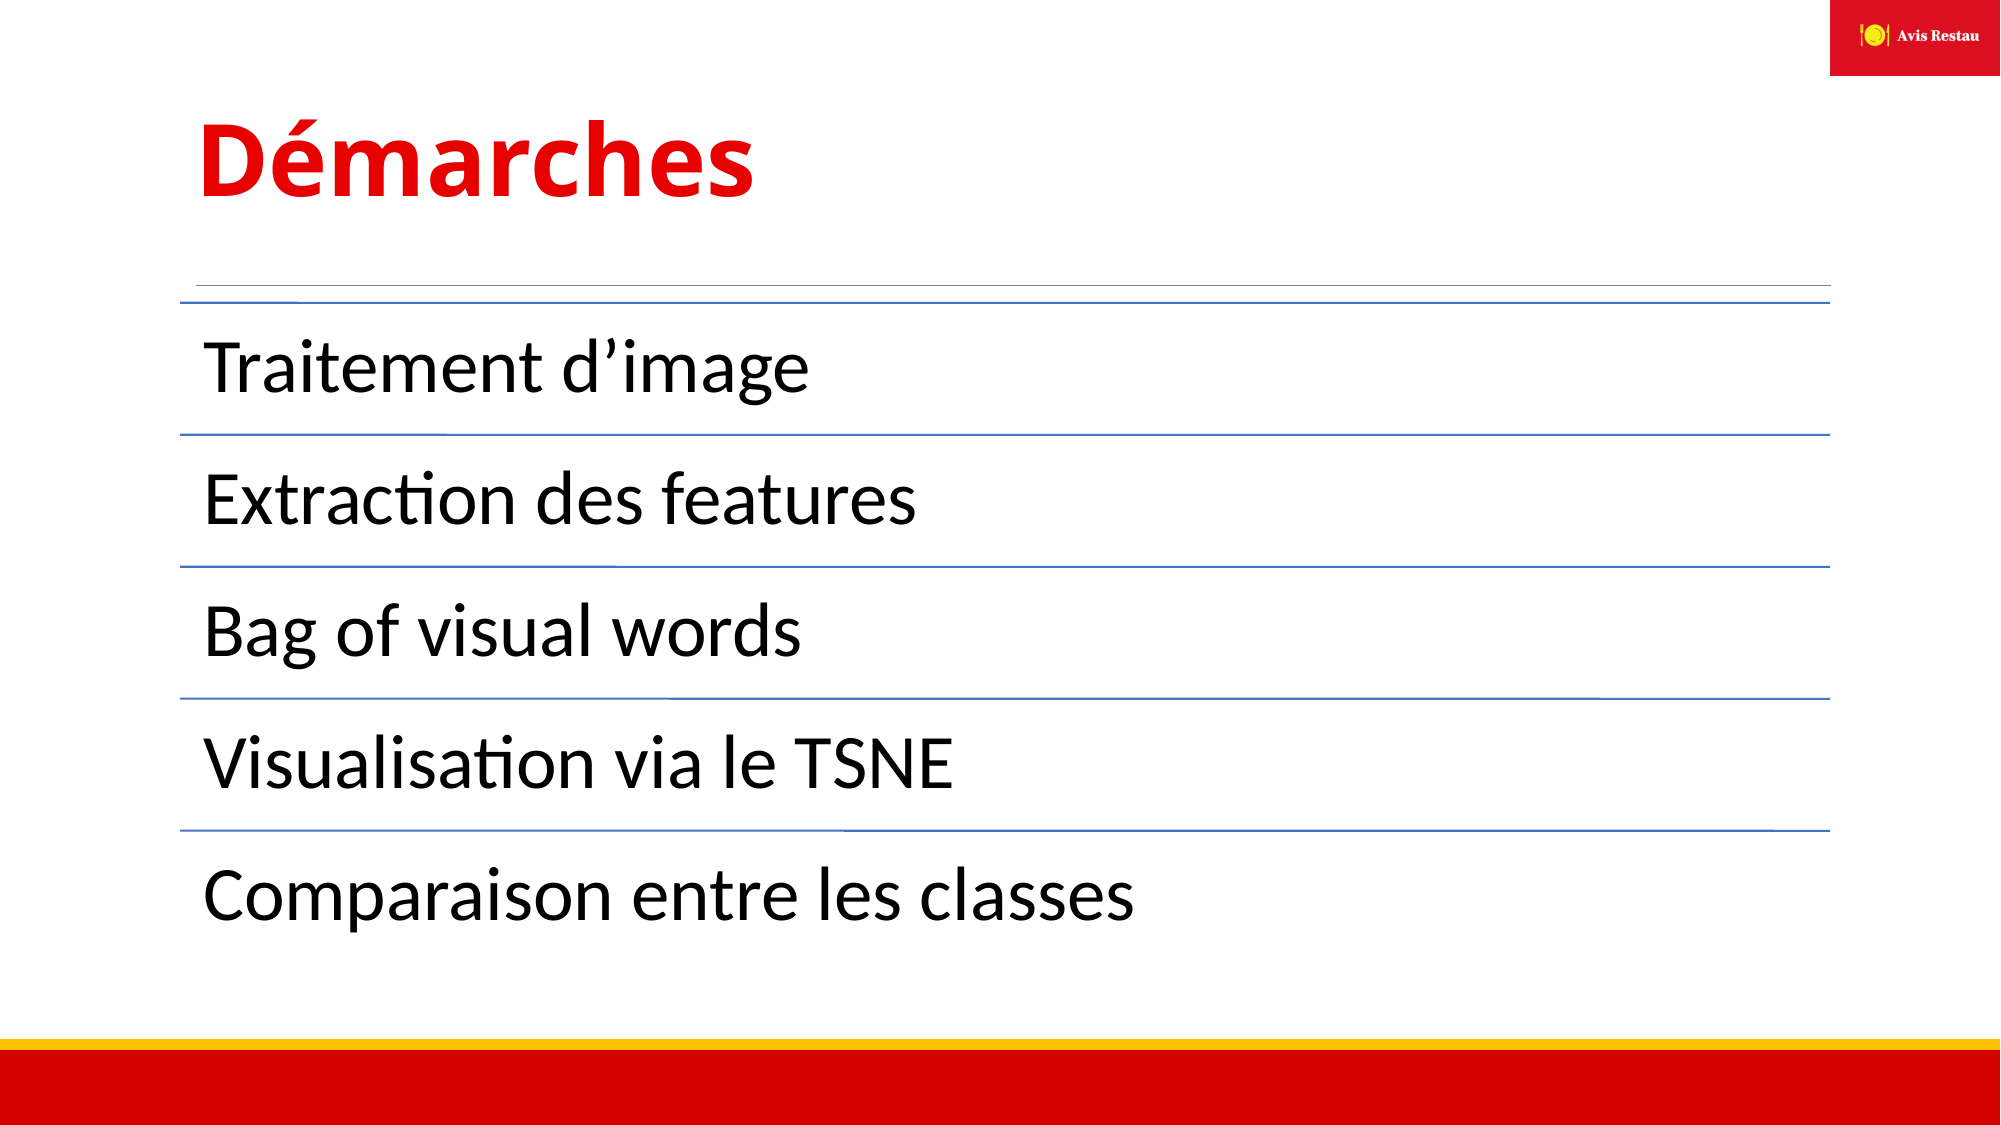

# Démarches
Traitement d’image
Extraction des features
Bag of visual words
Visualisation via le TSNE
Comparaison entre les classes